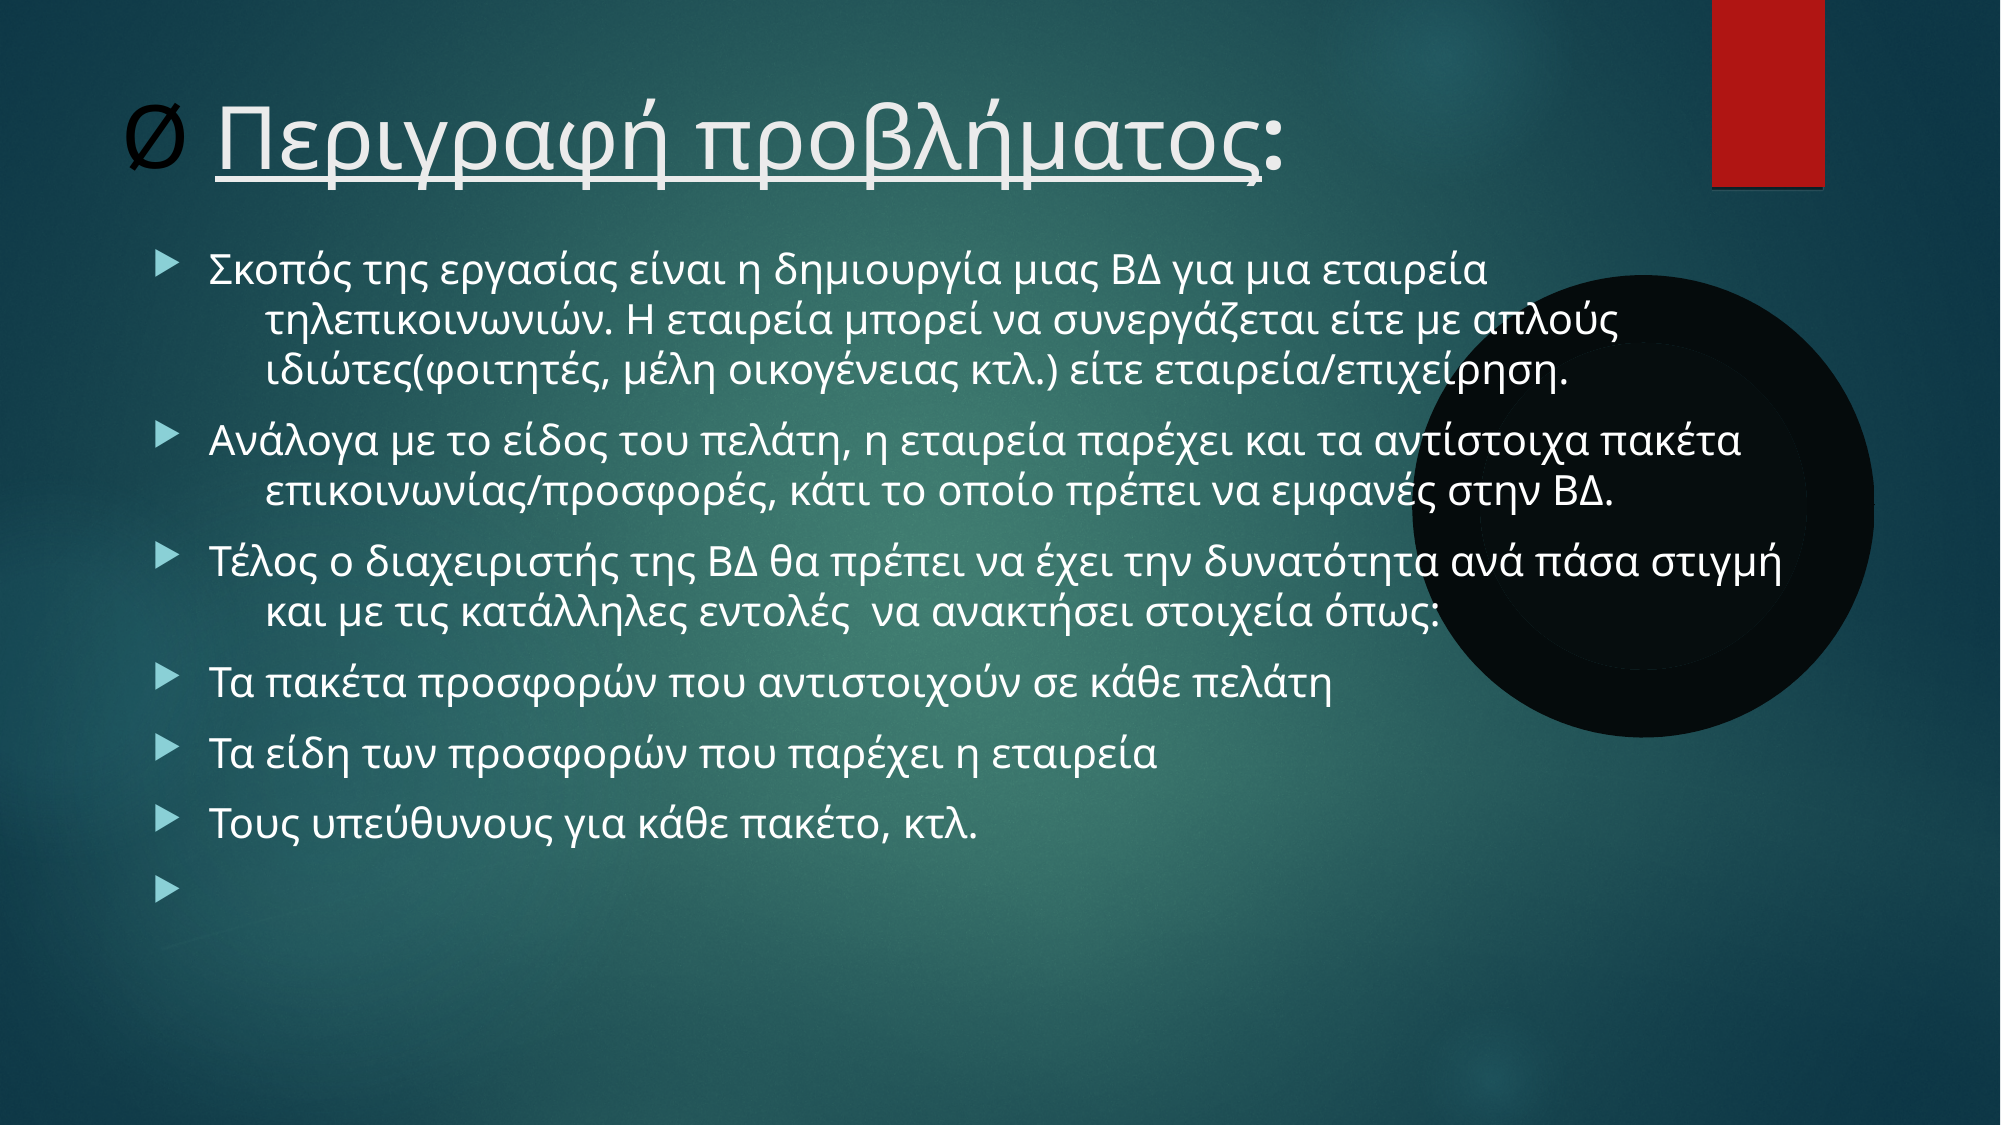

# Περιγραφή προβλήματος:
Σκοπός της εργασίας είναι η δημιουργία μιας ΒΔ για μια εταιρεία τηλεπικοινωνιών. Η εταιρεία μπορεί να συνεργάζεται είτε με απλούς ιδιώτες(φοιτητές, μέλη οικογένειας κτλ.) είτε εταιρεία/επιχείρηση.
Ανάλογα με το είδος του πελάτη, η εταιρεία παρέχει και τα αντίστοιχα πακέτα επικοινωνίας/προσφορές, κάτι το οποίο πρέπει να εμφανές στην ΒΔ.
Τέλος ο διαχειριστής της ΒΔ θα πρέπει να έχει την δυνατότητα ανά πάσα στιγμή και με τις κατάλληλες εντολές να ανακτήσει στοιχεία όπως:
Τα πακέτα προσφορών που αντιστοιχούν σε κάθε πελάτη
Τα είδη των προσφορών που παρέχει η εταιρεία
Τους υπεύθυνους για κάθε πακέτο, κτλ.